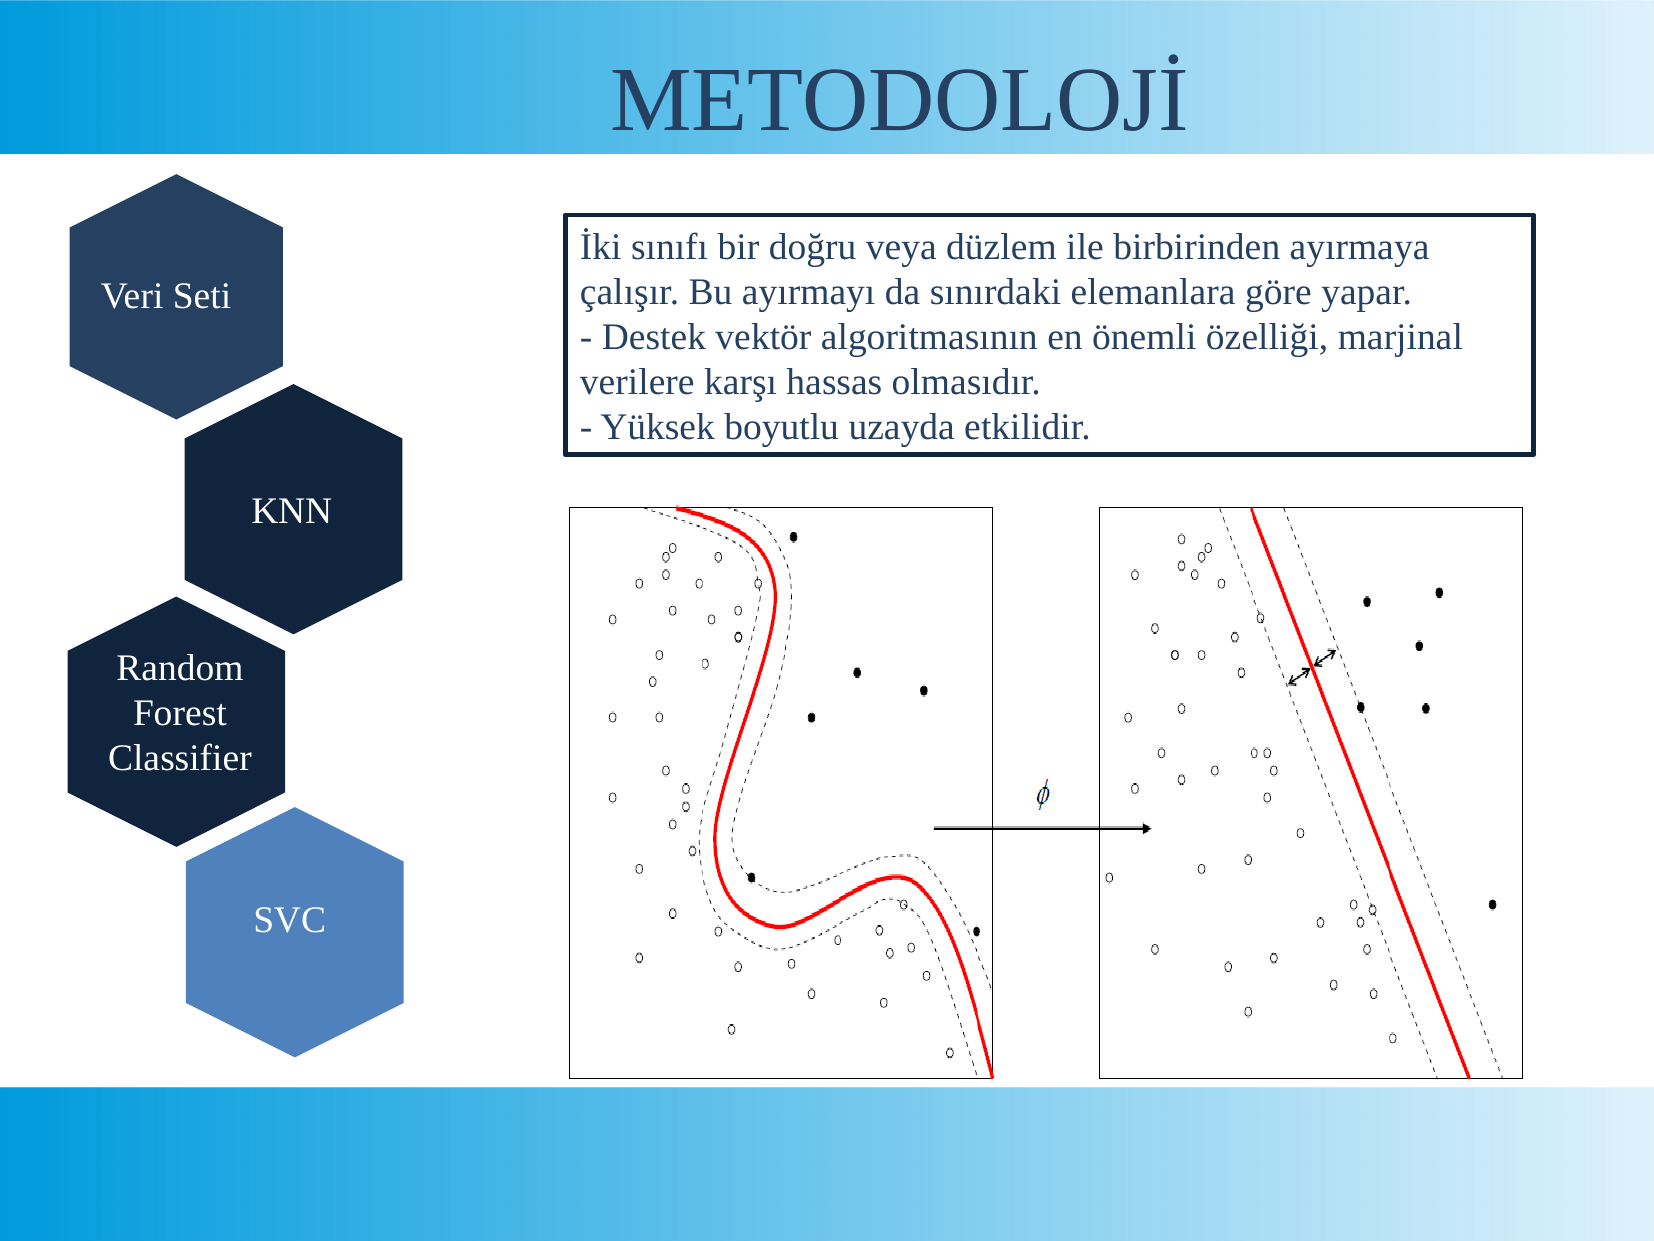

# METODOLOJİ
Veri Seti
KNN
Random Forest Classifier
SVC
İki sınıfı bir doğru veya düzlem ile birbirinden ayırmaya çalışır. Bu ayırmayı da sınırdaki elemanlara göre yapar. - Destek vektör algoritmasının en önemli özelliği, marjinal verilere karşı hassas olmasıdır.
- Yüksek boyutlu uzayda etkilidir.